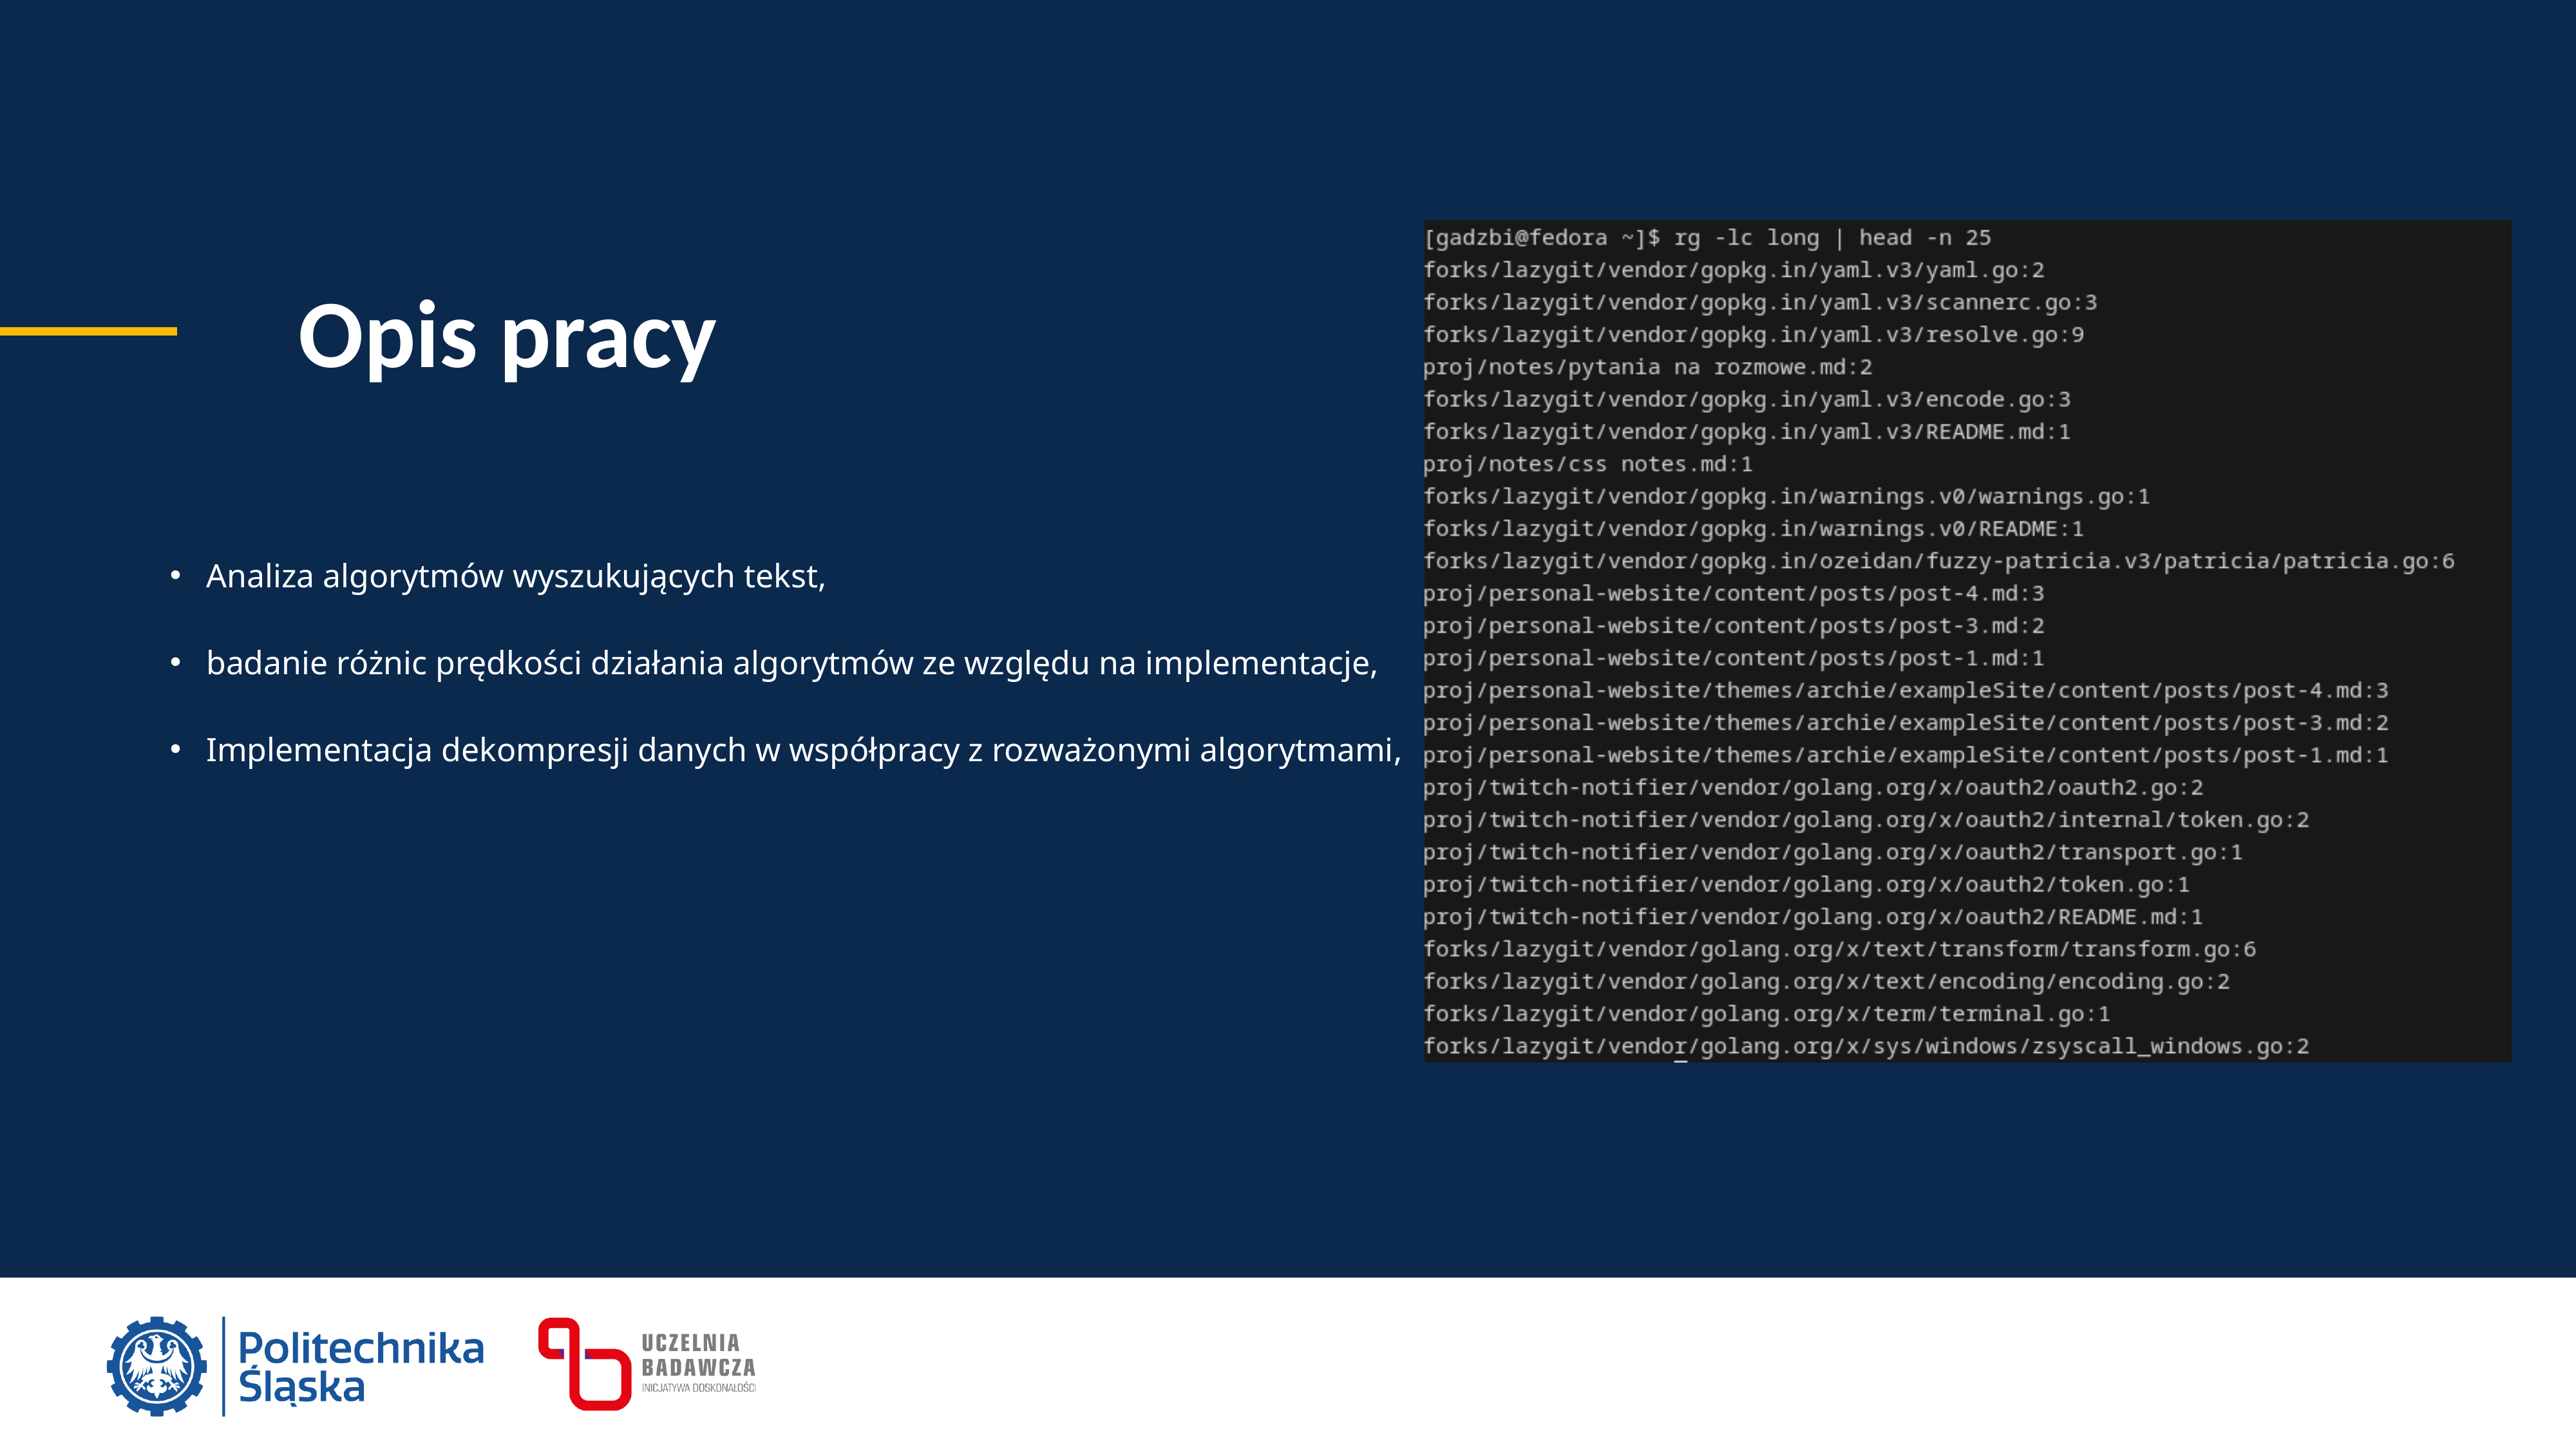

Opis pracy
Analiza algorytmów wyszukujących tekst,
badanie różnic prędkości działania algorytmów ze względu na implementacje,
Implementacja dekompresji danych w współpracy z rozważonymi algorytmami,